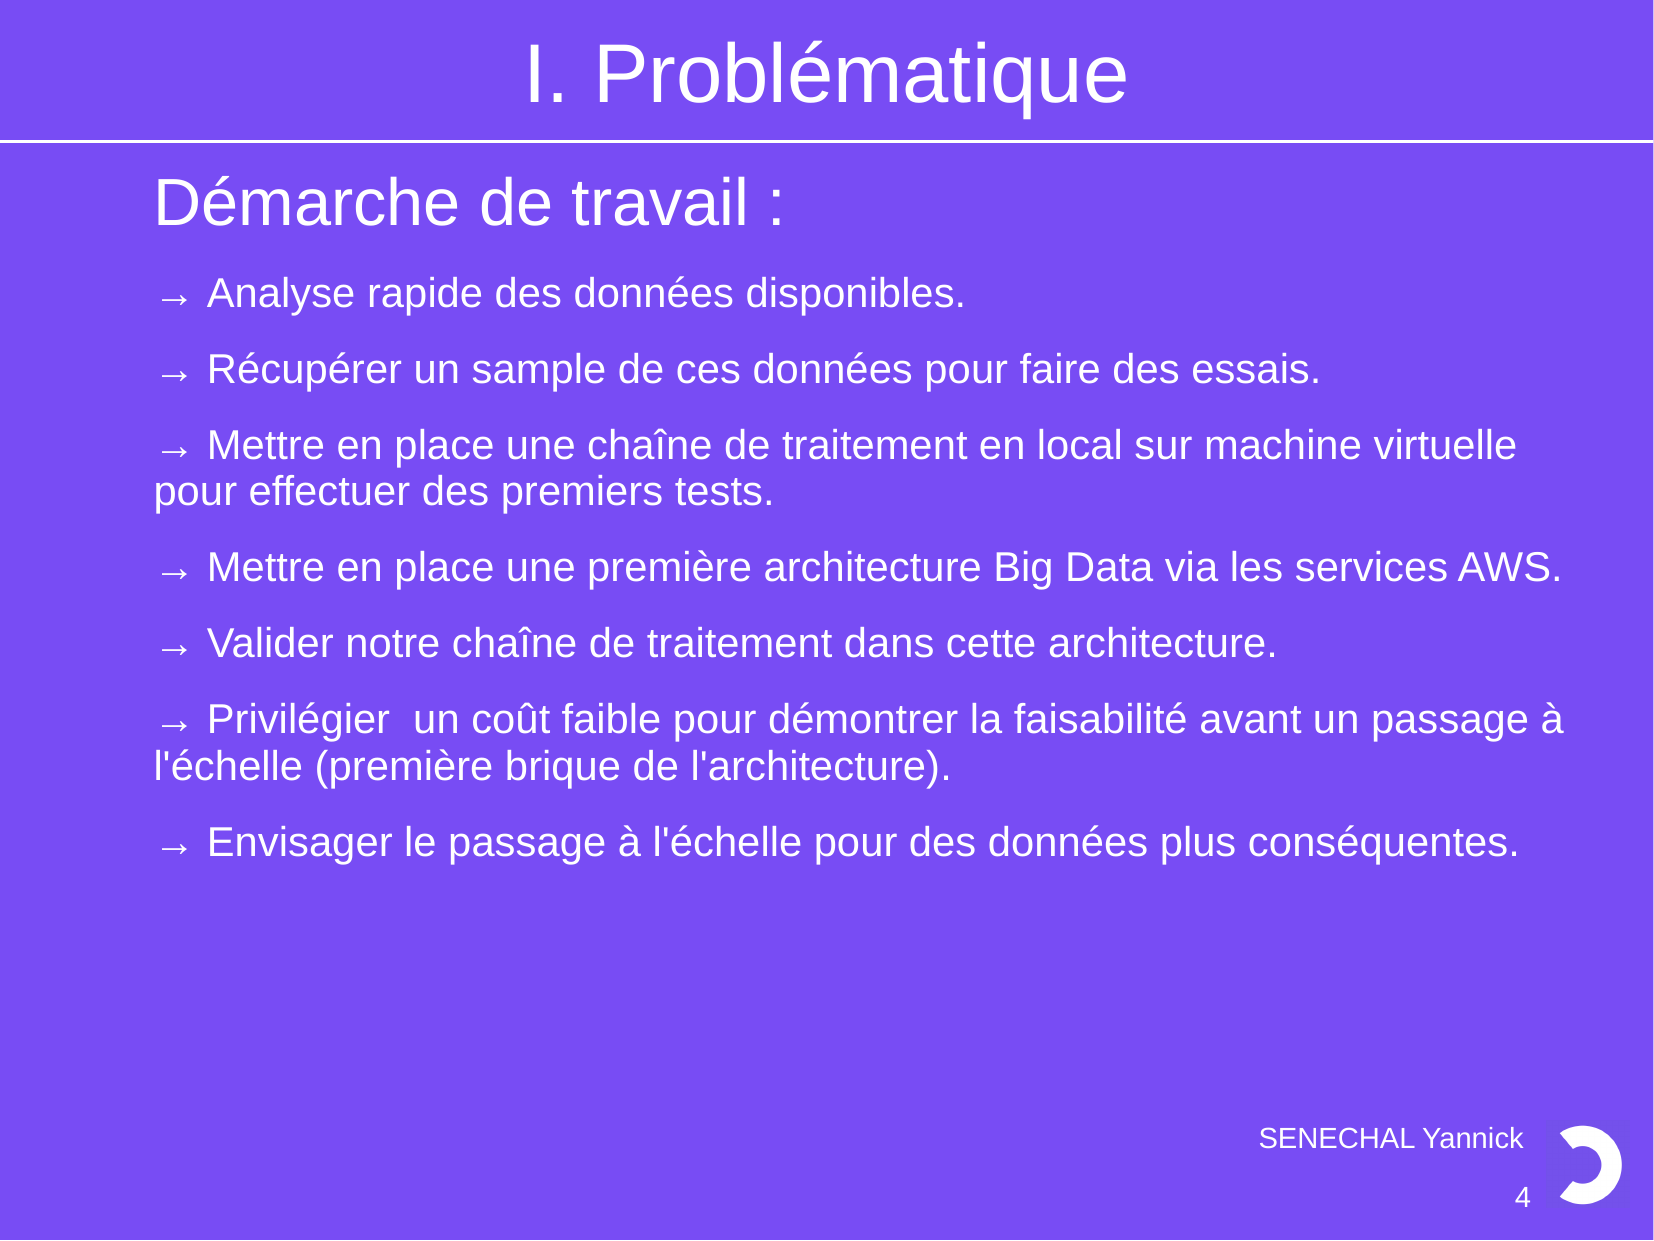

# I. Problématique
Démarche de travail :
→ Analyse rapide des données disponibles.
→ Récupérer un sample de ces données pour faire des essais.
→ Mettre en place une chaîne de traitement en local sur machine virtuelle pour effectuer des premiers tests.
→ Mettre en place une première architecture Big Data via les services AWS.
→ Valider notre chaîne de traitement dans cette architecture.
→ Privilégier un coût faible pour démontrer la faisabilité avant un passage à l'échelle (première brique de l'architecture).
→ Envisager le passage à l'échelle pour des données plus conséquentes.
SENECHAL Yannick
4